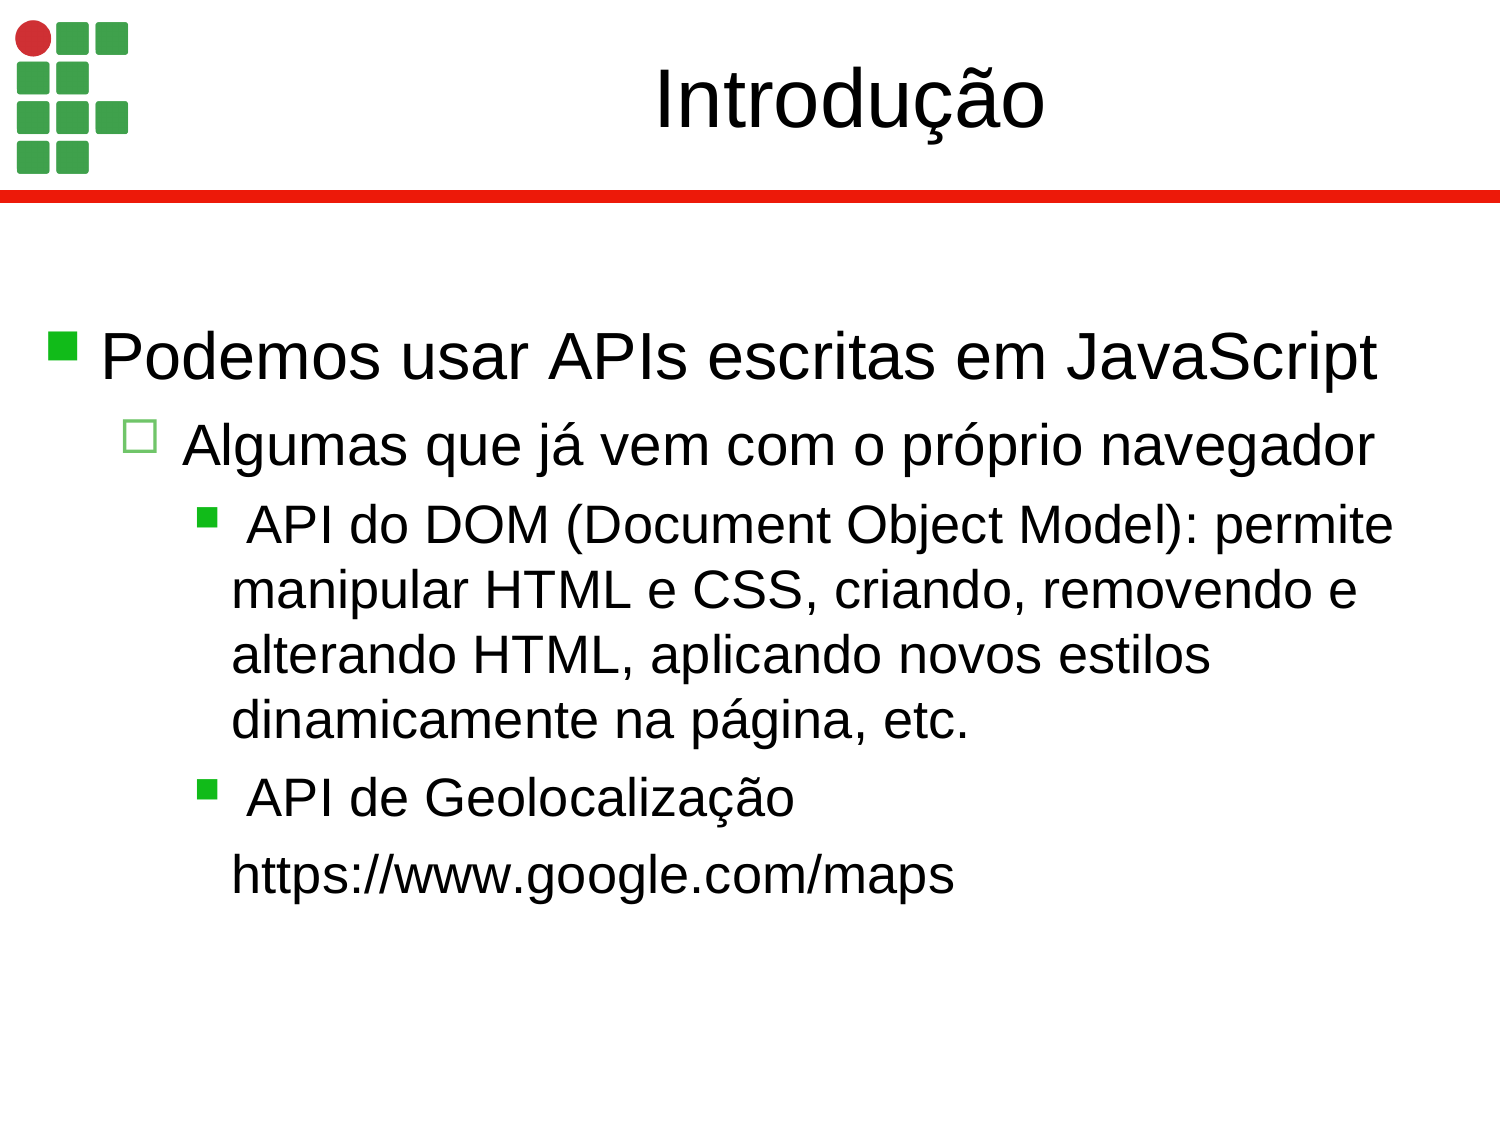

# Introdução
Podemos usar APIs escritas em JavaScript
 Algumas que já vem com o próprio navegador
 API do DOM (Document Object Model): permite manipular HTML e CSS, criando, removendo e alterando HTML, aplicando novos estilos dinamicamente na página, etc.
 API de Geolocalização
https://www.google.com/maps